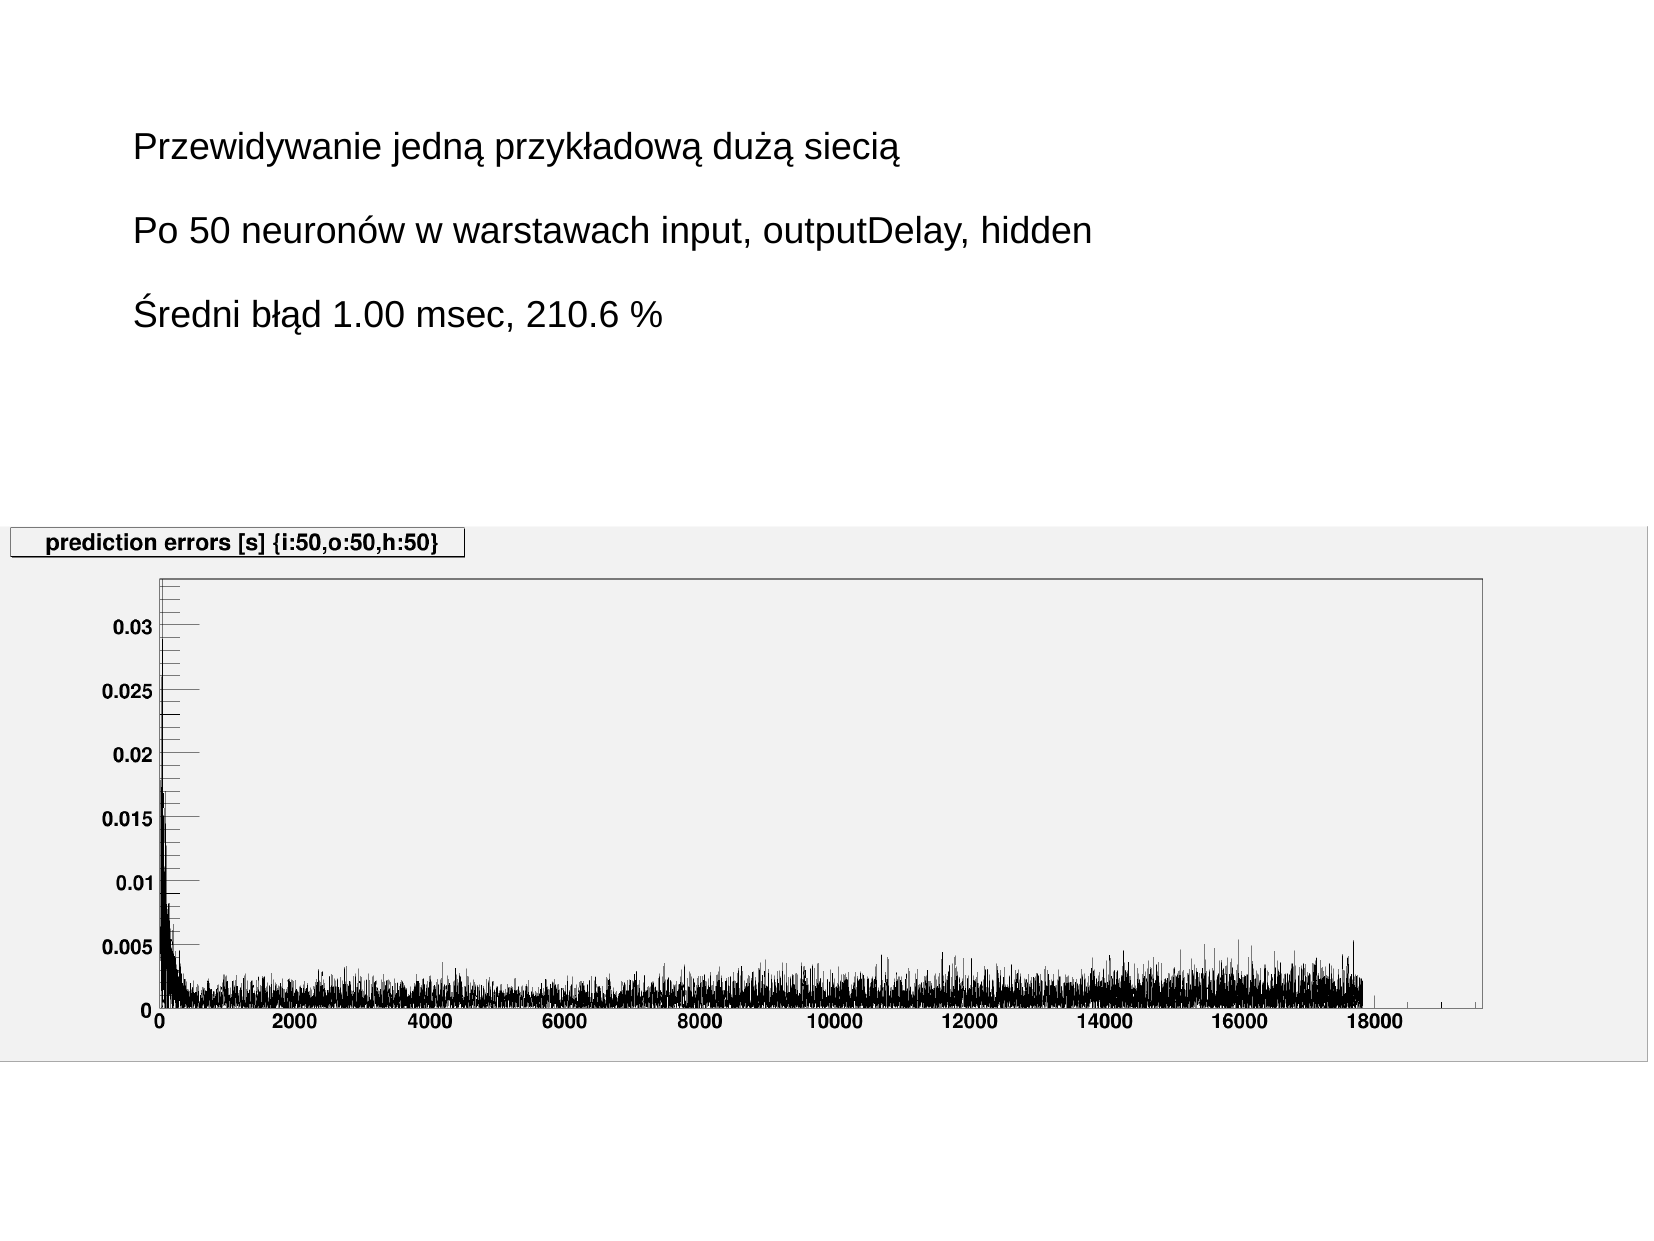

Przewidywanie jedną przykładową dużą siecią
Po 50 neuronów w warstawach input, outputDelay, hidden
Średni błąd 1.00 msec, 210.6 %